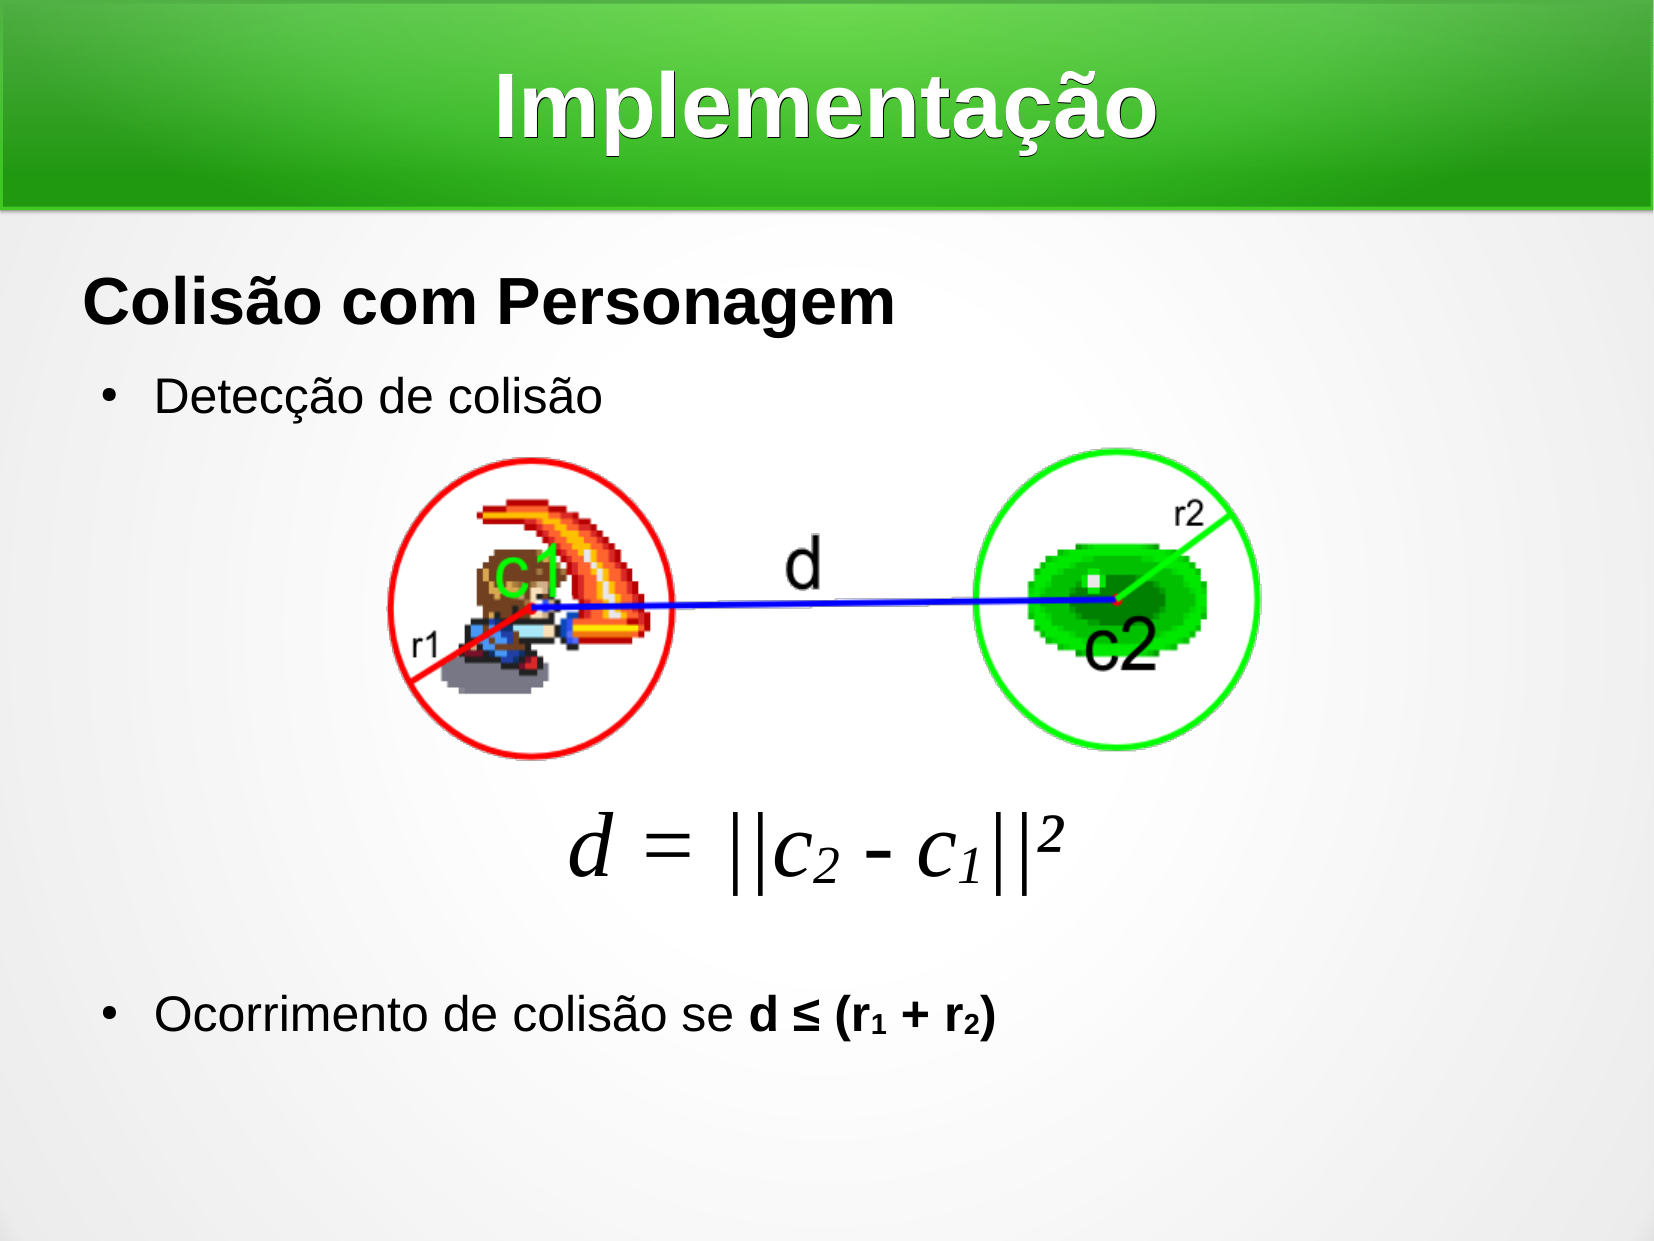

# Implementação
Colisão com Personagem
Detecção de colisão
d = ||c2 - c1||²
Ocorrimento de colisão se d ≤ (r1 + r2)